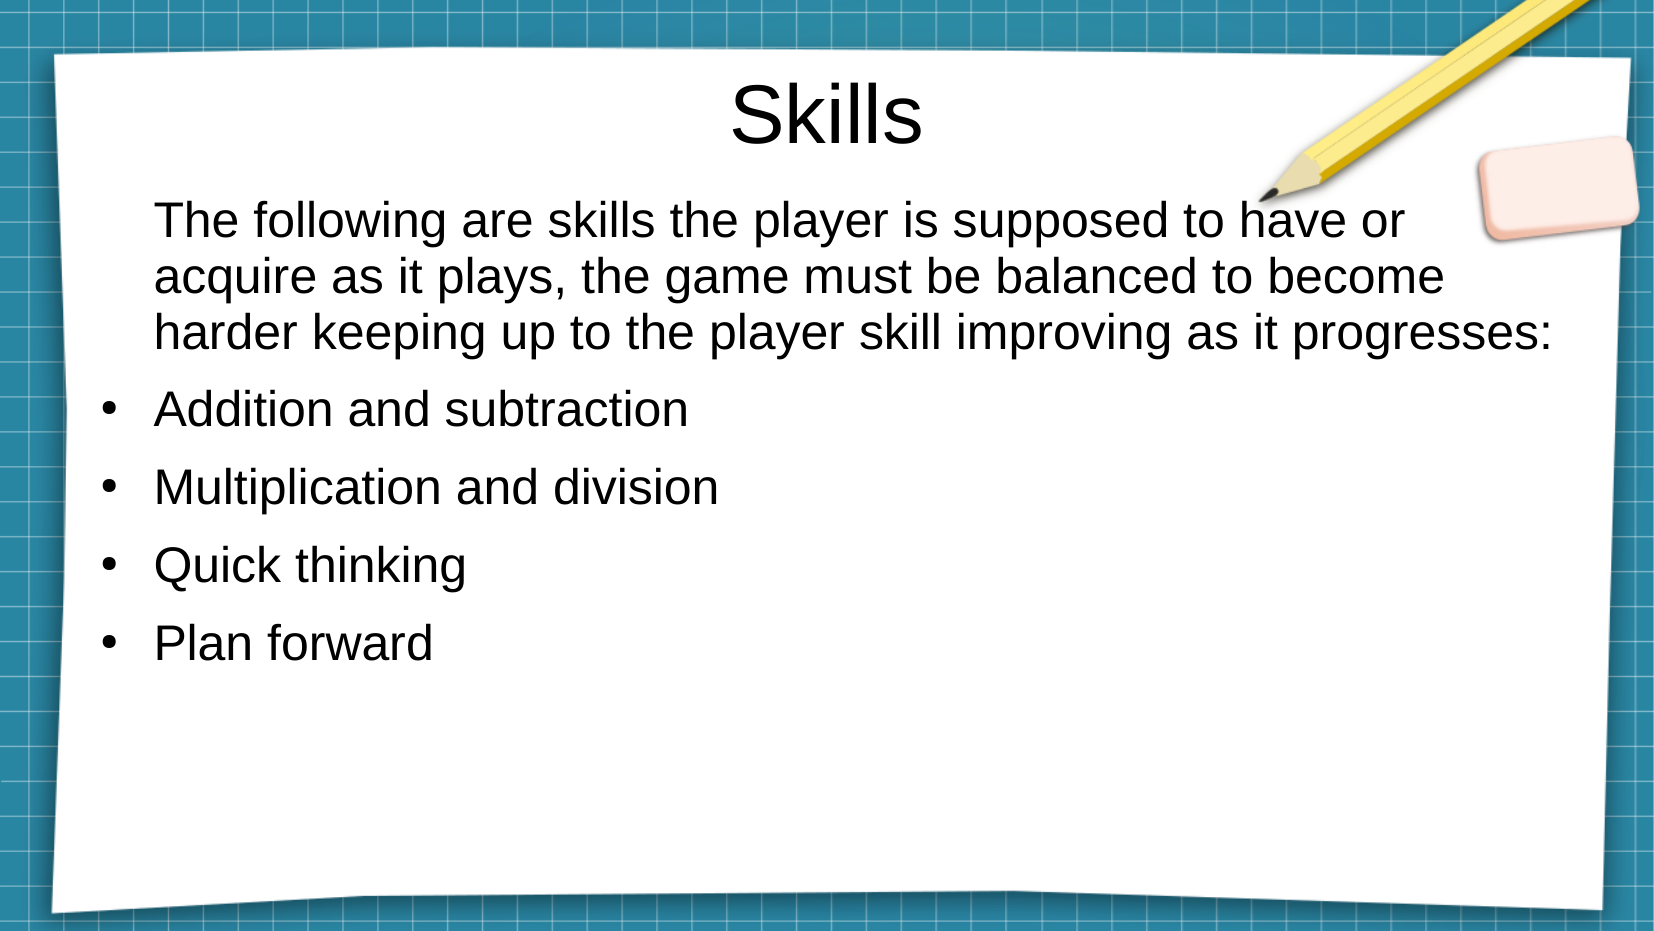

# Skills
The following are skills the player is supposed to have or acquire as it plays, the game must be balanced to become harder keeping up to the player skill improving as it progresses:
Addition and subtraction
Multiplication and division
Quick thinking
Plan forward